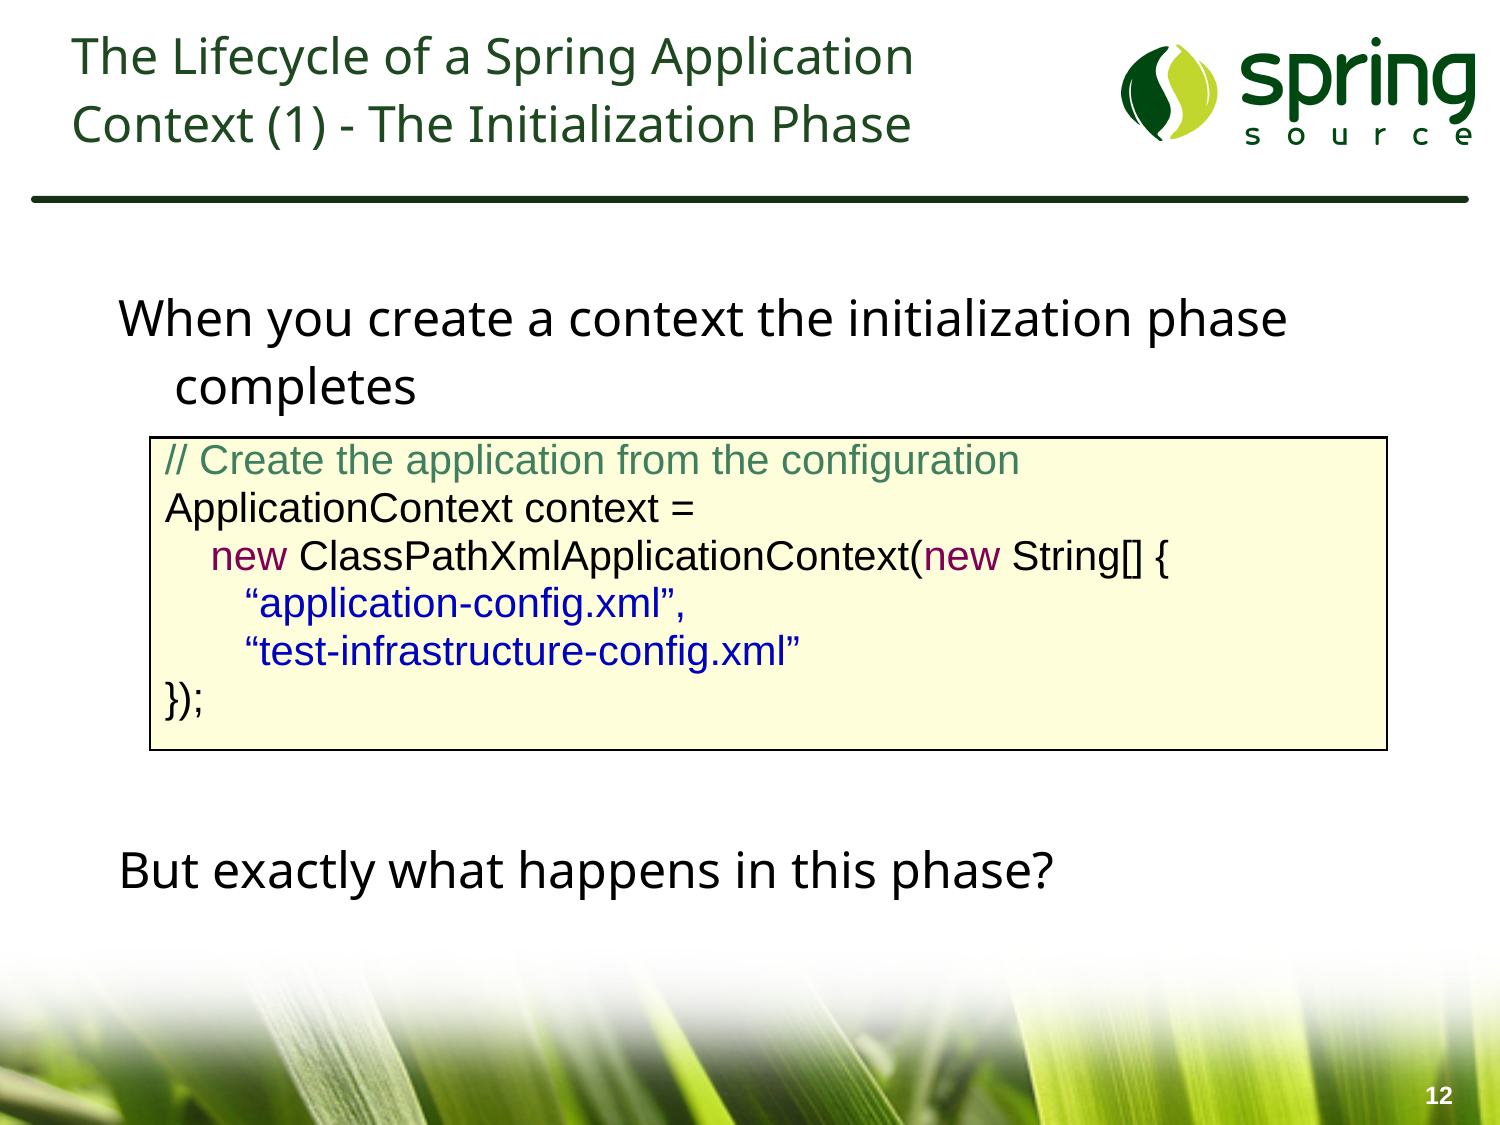

# The Lifecycle of a Spring Application Context (1) - The Initialization Phase
When you create a context the initialization phase completes
But exactly what happens in this phase?
// Create the application from the configuration
ApplicationContext context =
 new ClassPathXmlApplicationContext(new String[] {
 “application-config.xml”,
 “test-infrastructure-config.xml”
});